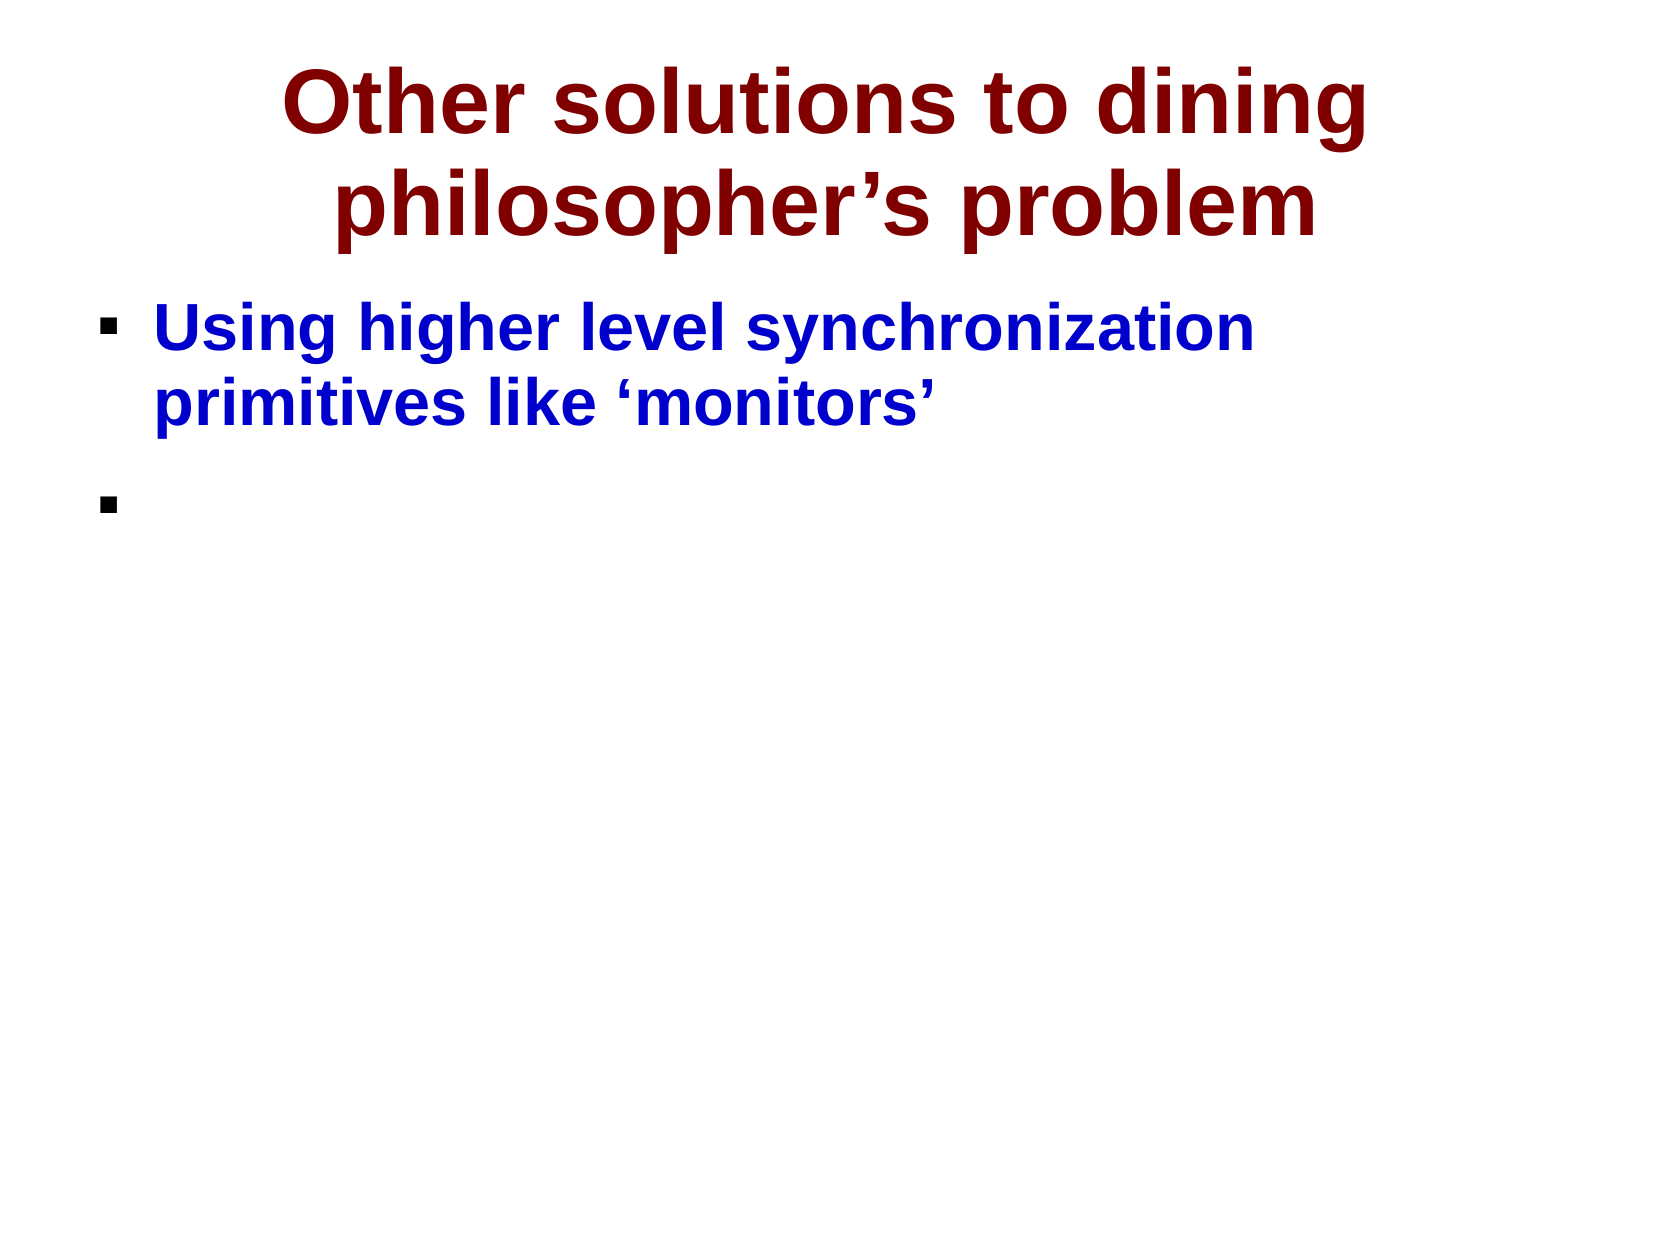

# Other solutions to dining philosopher’s problem
Using higher level synchronization primitives like ‘monitors’